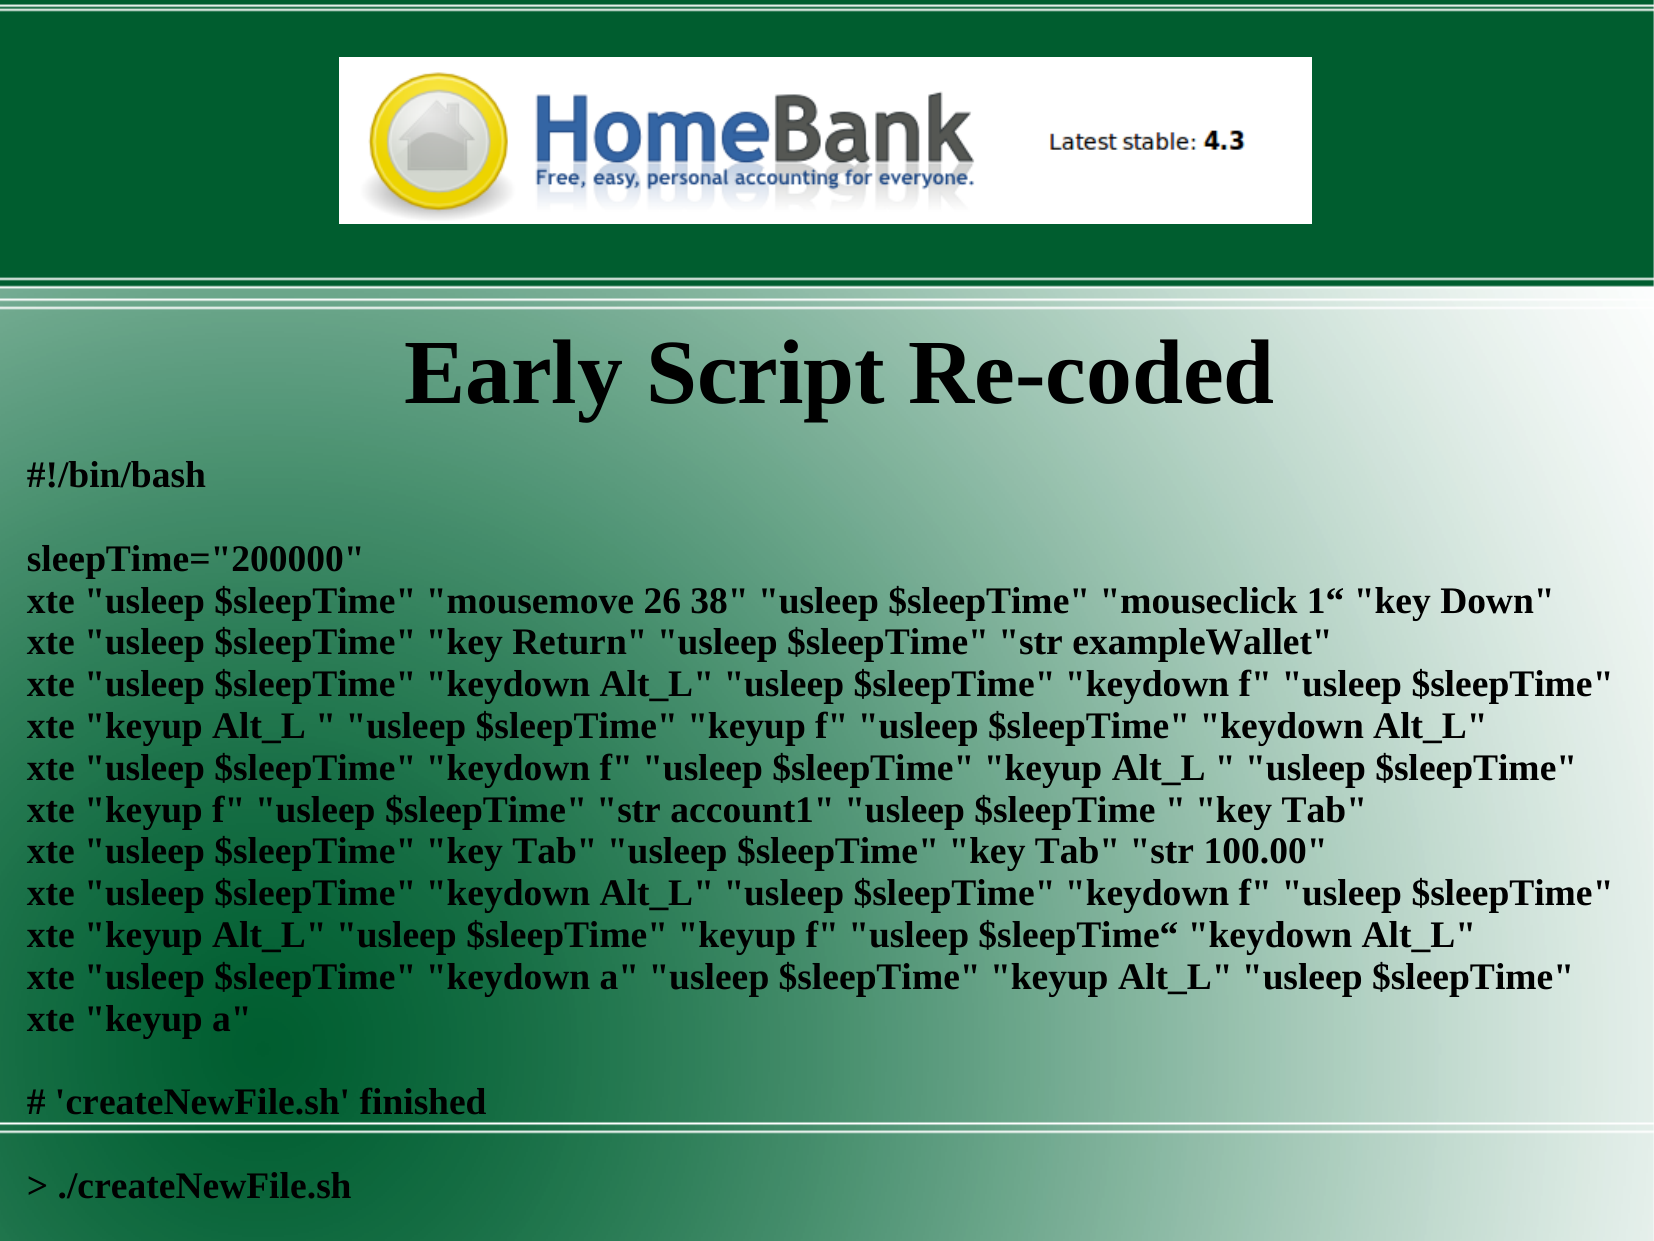

Early Script Re-coded
#!/bin/bash
sleepTime="200000"
xte "usleep $sleepTime" "mousemove 26 38" "usleep $sleepTime" "mouseclick 1“ "key Down"
xte "usleep $sleepTime" "key Return" "usleep $sleepTime" "str exampleWallet"
xte "usleep $sleepTime" "keydown Alt_L" "usleep $sleepTime" "keydown f" "usleep $sleepTime"
xte "keyup Alt_L " "usleep $sleepTime" "keyup f" "usleep $sleepTime" "keydown Alt_L"
xte "usleep $sleepTime" "keydown f" "usleep $sleepTime" "keyup Alt_L " "usleep $sleepTime"
xte "keyup f" "usleep $sleepTime" "str account1" "usleep $sleepTime " "key Tab"
xte "usleep $sleepTime" "key Tab" "usleep $sleepTime" "key Tab" "str 100.00"
xte "usleep $sleepTime" "keydown Alt_L" "usleep $sleepTime" "keydown f" "usleep $sleepTime" xte "keyup Alt_L" "usleep $sleepTime" "keyup f" "usleep $sleepTime“ "keydown Alt_L"
xte "usleep $sleepTime" "keydown a" "usleep $sleepTime" "keyup Alt_L" "usleep $sleepTime"
xte "keyup a"
# 'createNewFile.sh' finished
> ./createNewFile.sh